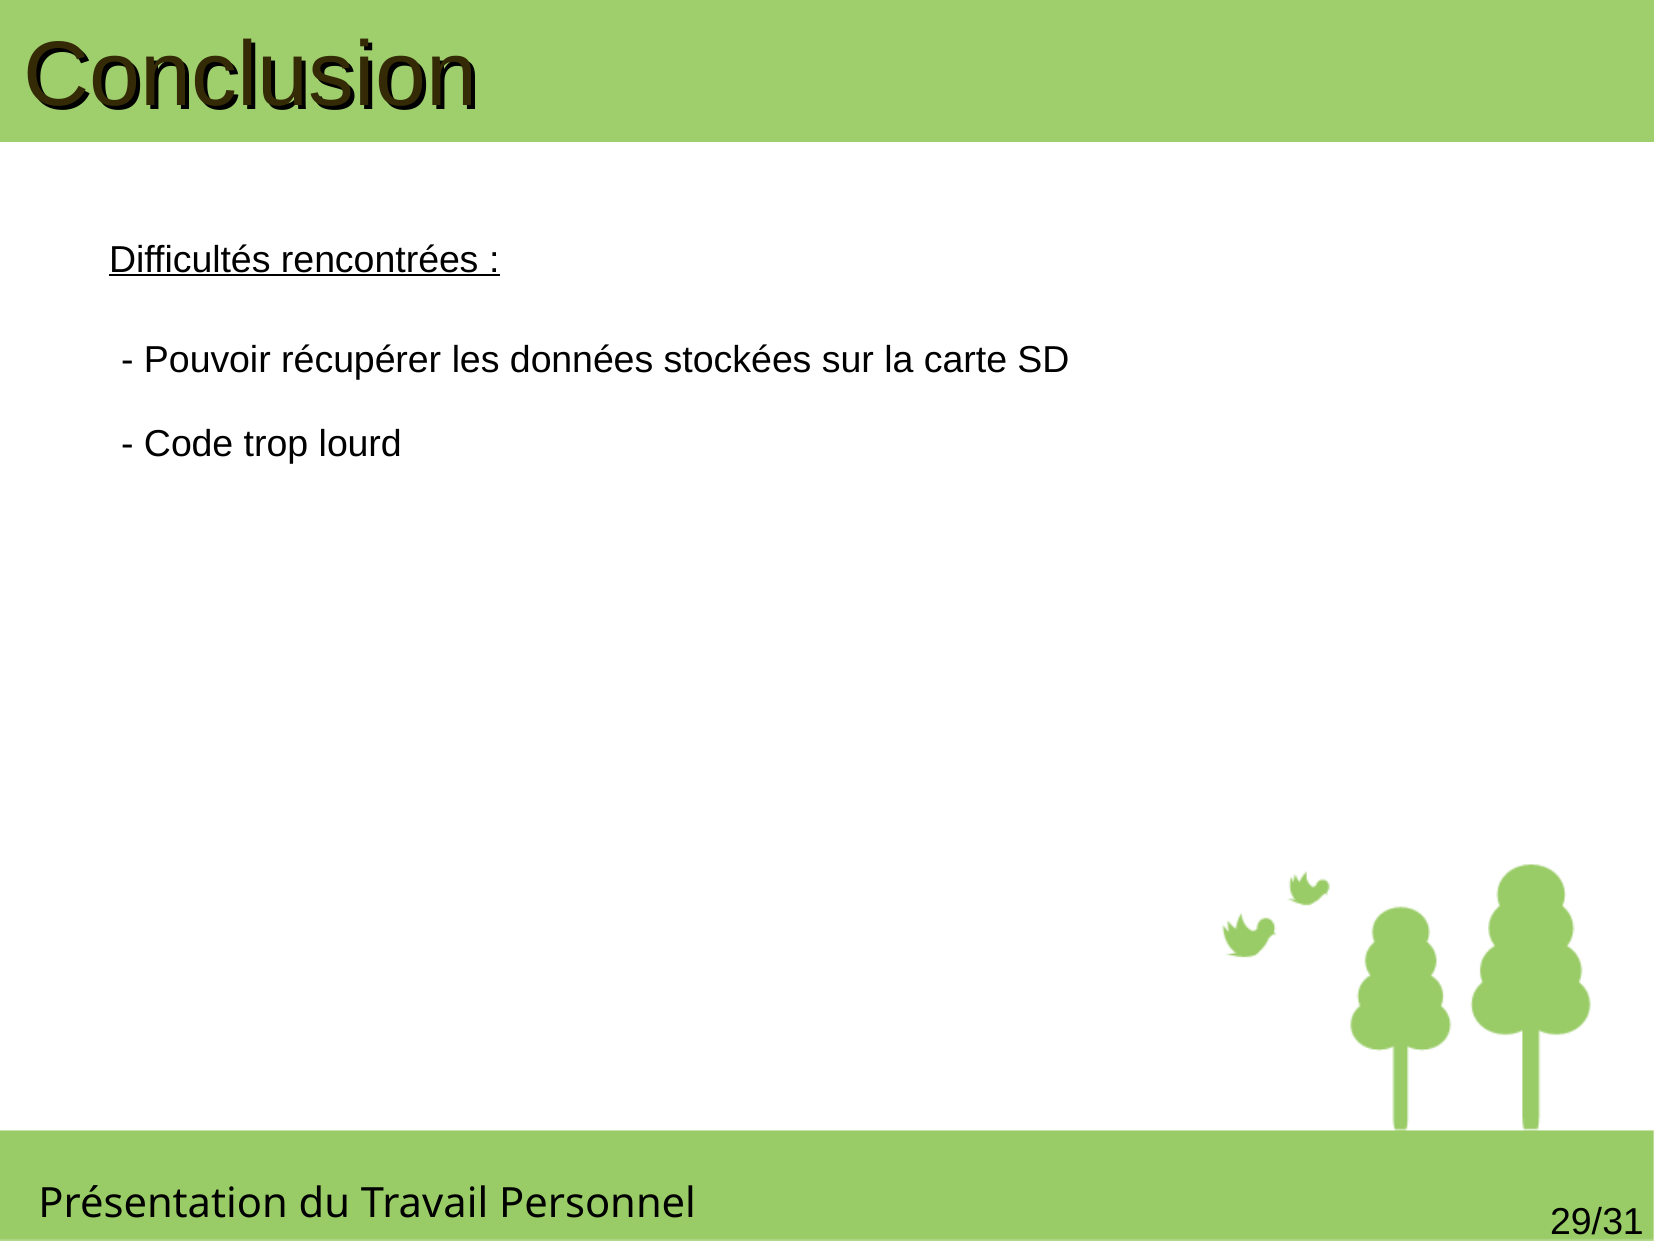

# Conclusion
Difficultés rencontrées :
- Pouvoir récupérer les données stockées sur la carte SD
- Code trop lourd
Présentation du Travail Personnel